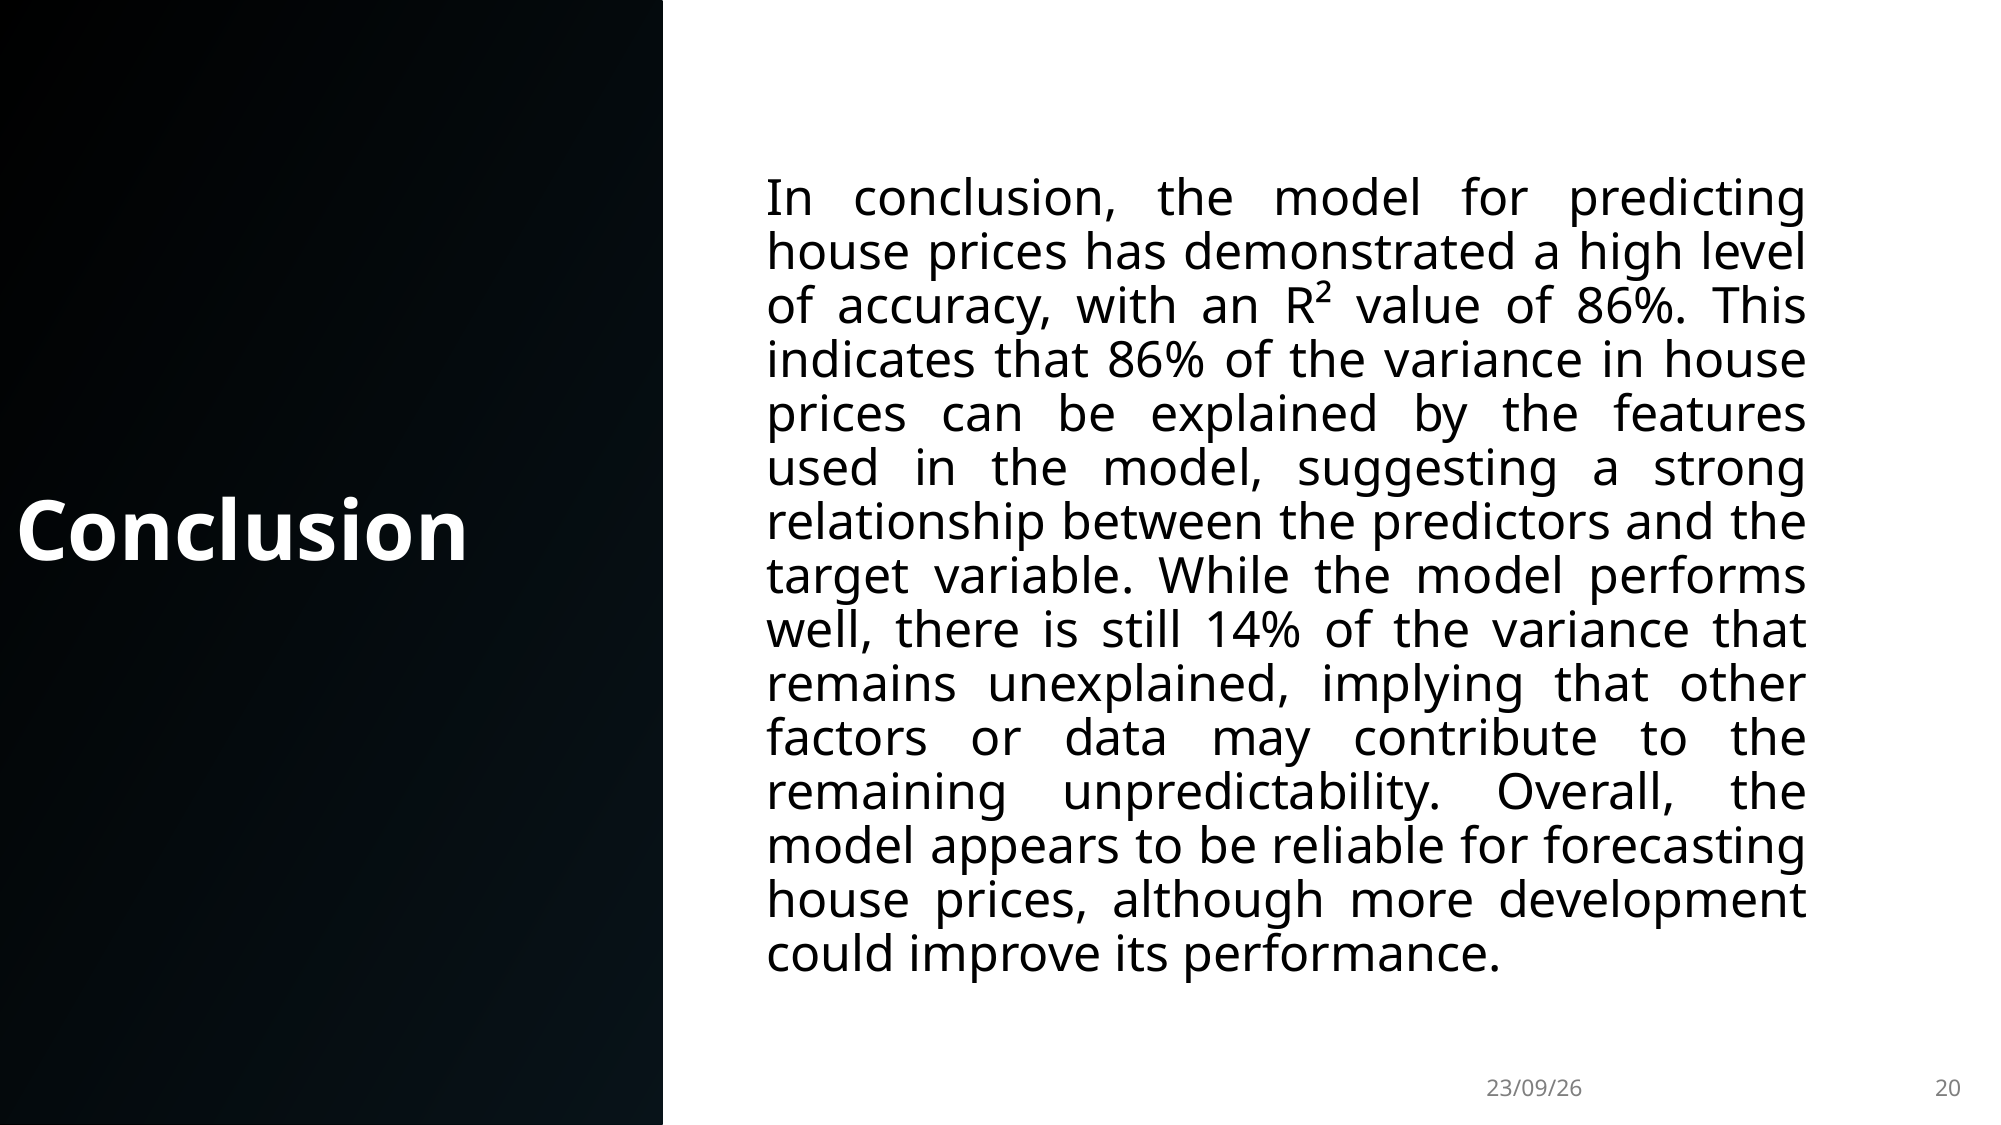

In conclusion, the model for predicting house prices has demonstrated a high level of accuracy, with an R² value of 86%. This indicates that 86% of the variance in house prices can be explained by the features used in the model, suggesting a strong relationship between the predictors and the target variable. While the model performs well, there is still 14% of the variance that remains unexplained, implying that other factors or data may contribute to the remaining unpredictability. Overall, the model appears to be reliable for forecasting house prices, although more development could improve its performance.
# Conclusion